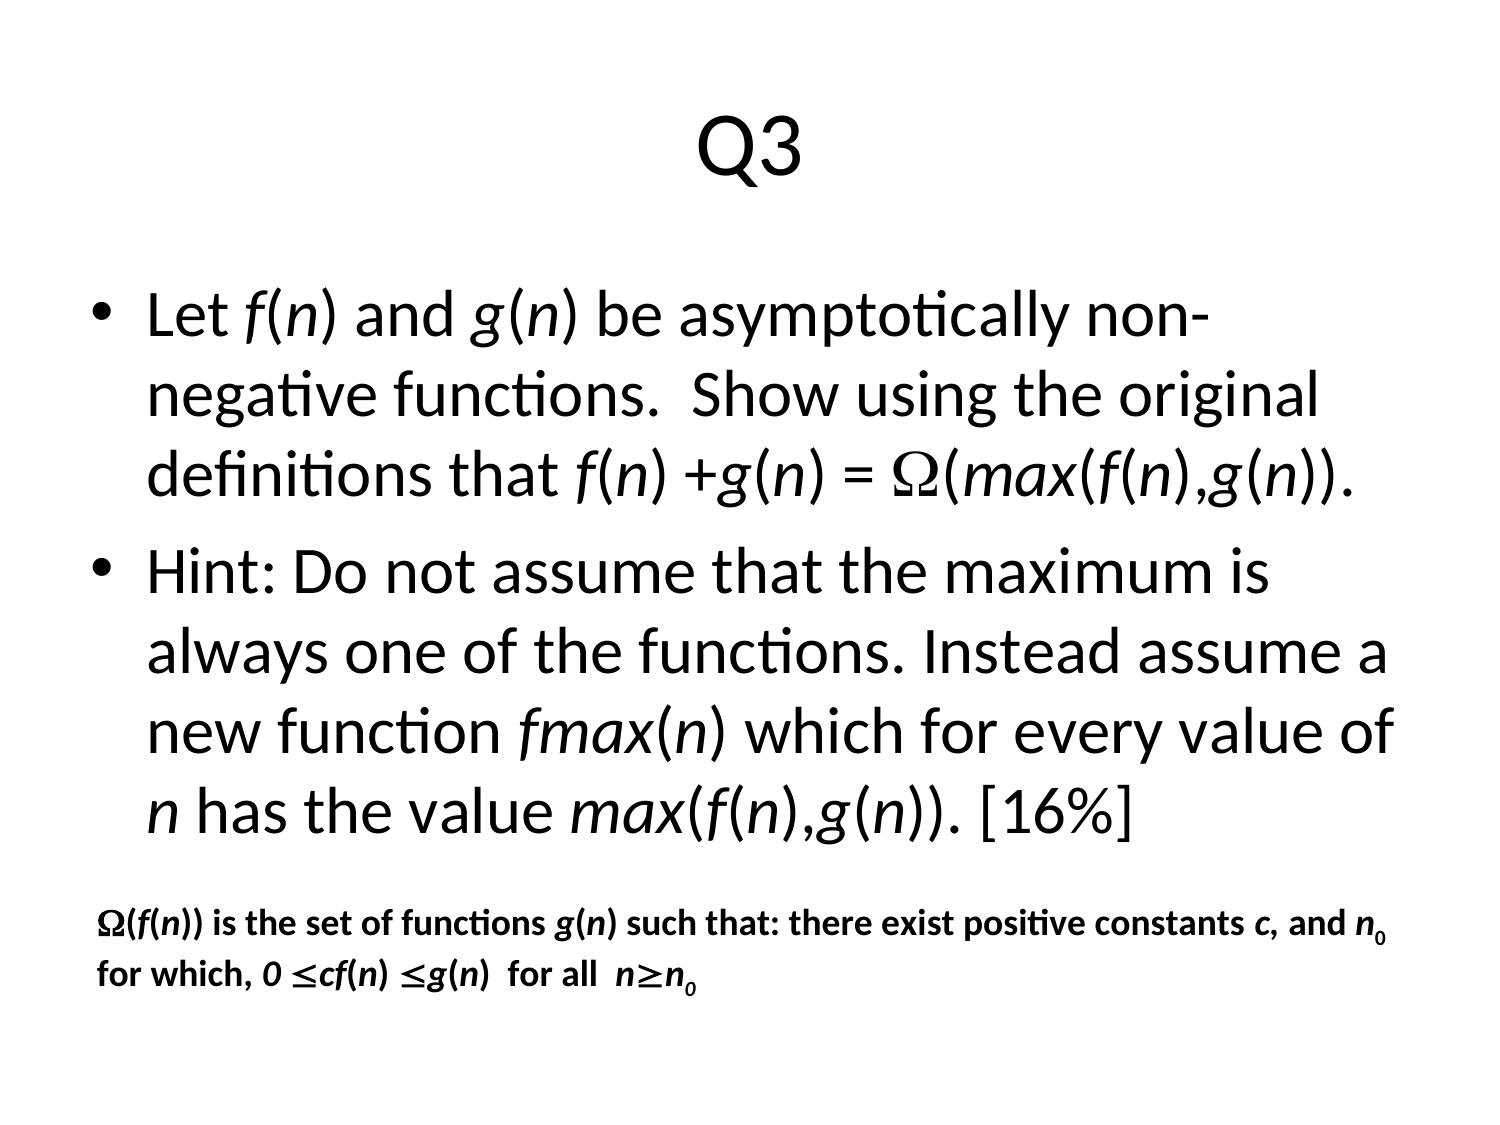

# Q3
Let f(n) and g(n) be asymptotically non-negative functions. Show using the original definitions that f(n) +g(n) = (max(f(n),g(n)).
Hint: Do not assume that the maximum is always one of the functions. Instead assume a new function fmax(n) which for every value of n has the value max(f(n),g(n)). [16%]
(f(n)) is the set of functions g(n) such that: there exist positive constants c, and n0 for which, 0 cf(n) g(n) for all nn0